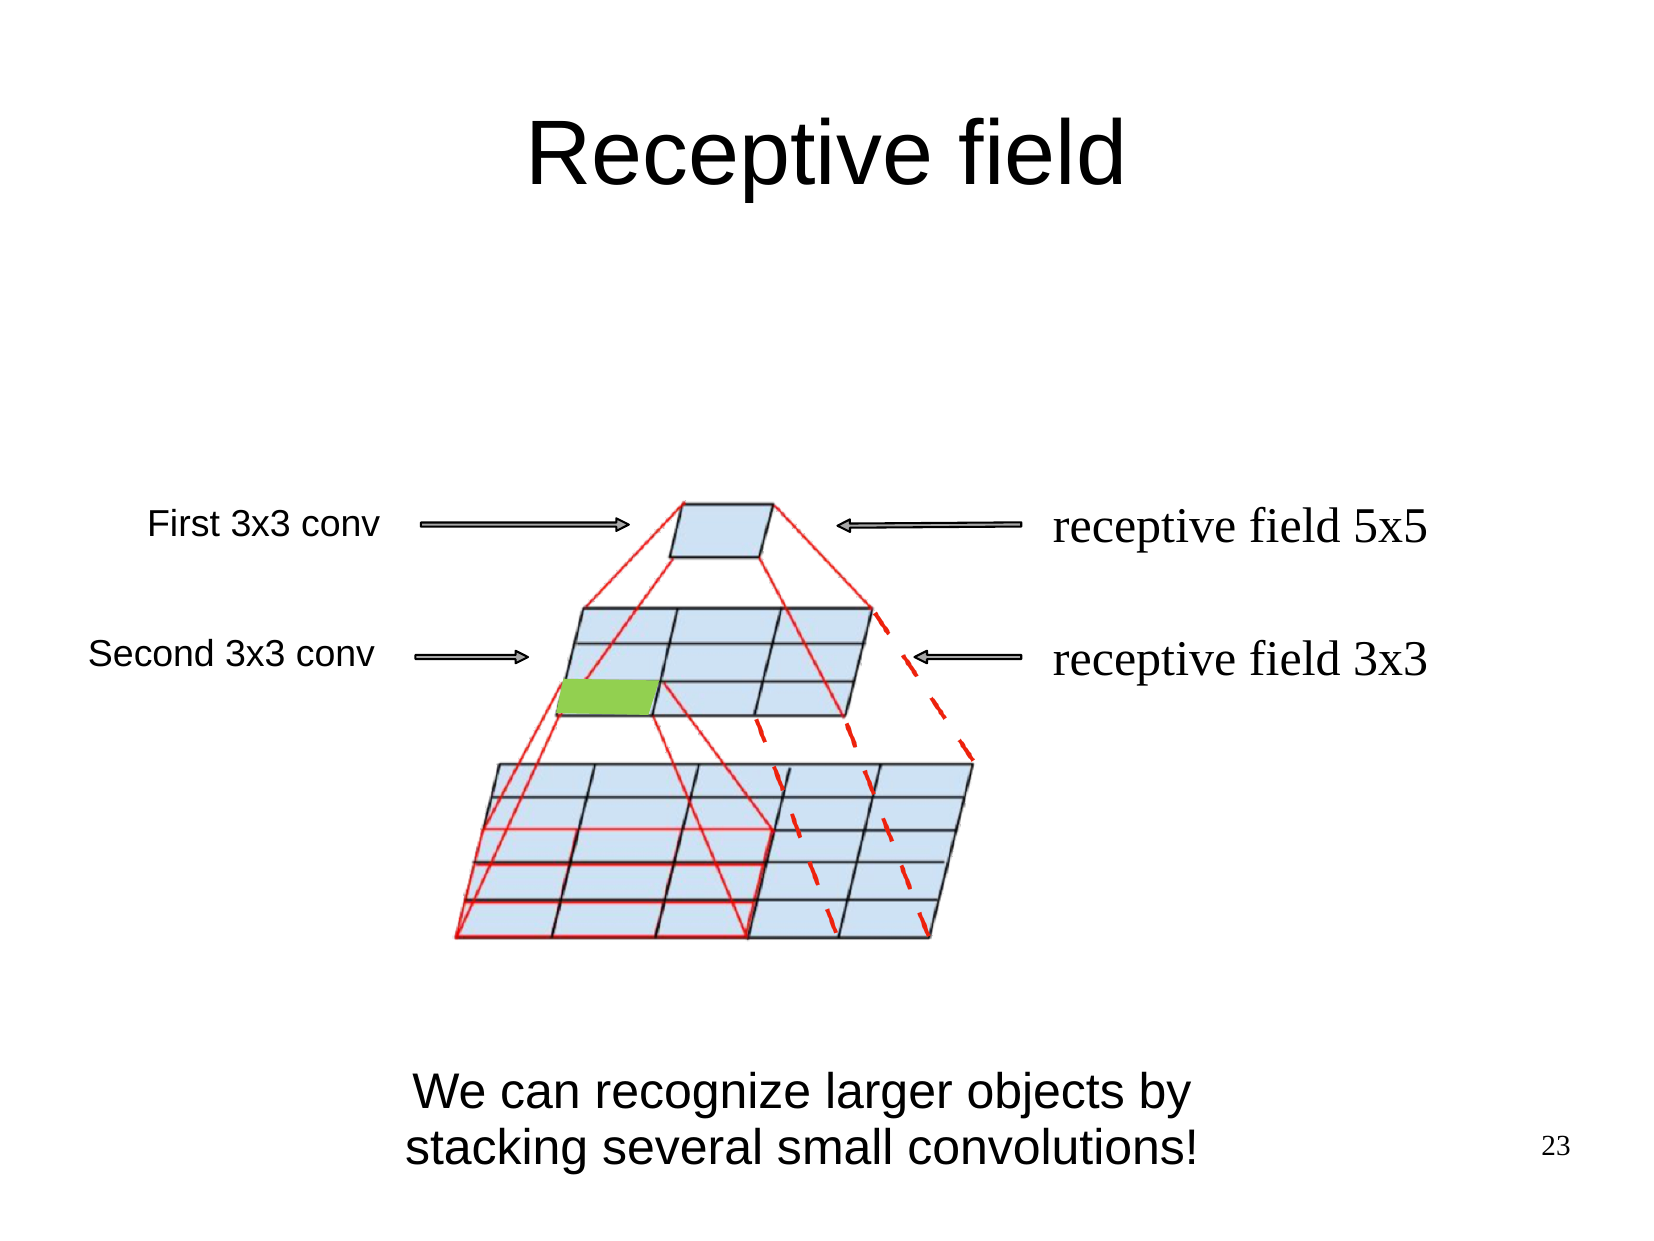

# Receptive field
First 3x3 conv
receptive field 5x5
Second 3x3 conv
receptive field 3x3
We can recognize larger objects by stacking several small convolutions!
23